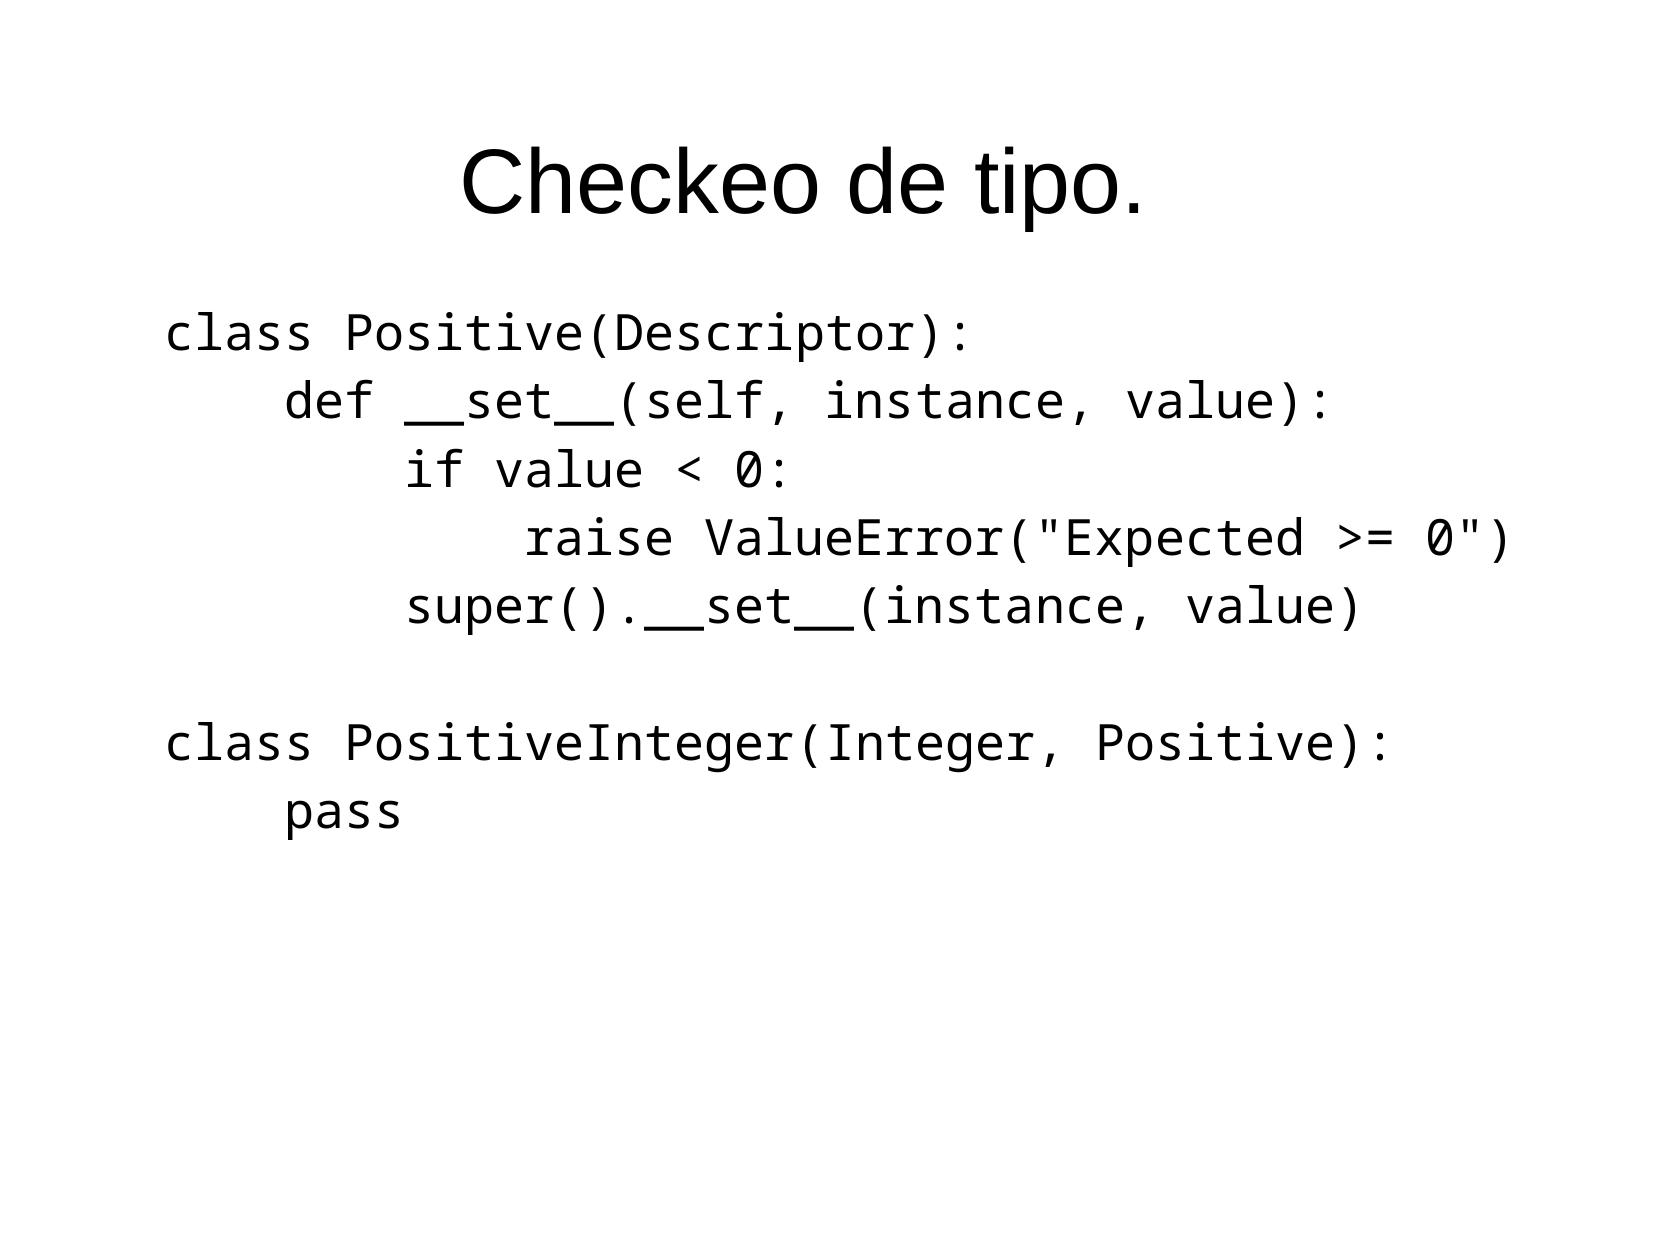

# Checkeo de tipo.
class Positive(Descriptor):
 def __set__(self, instance, value):
 if value < 0:
 raise ValueError("Expected >= 0")
 super().__set__(instance, value)
class PositiveInteger(Integer, Positive):
 pass